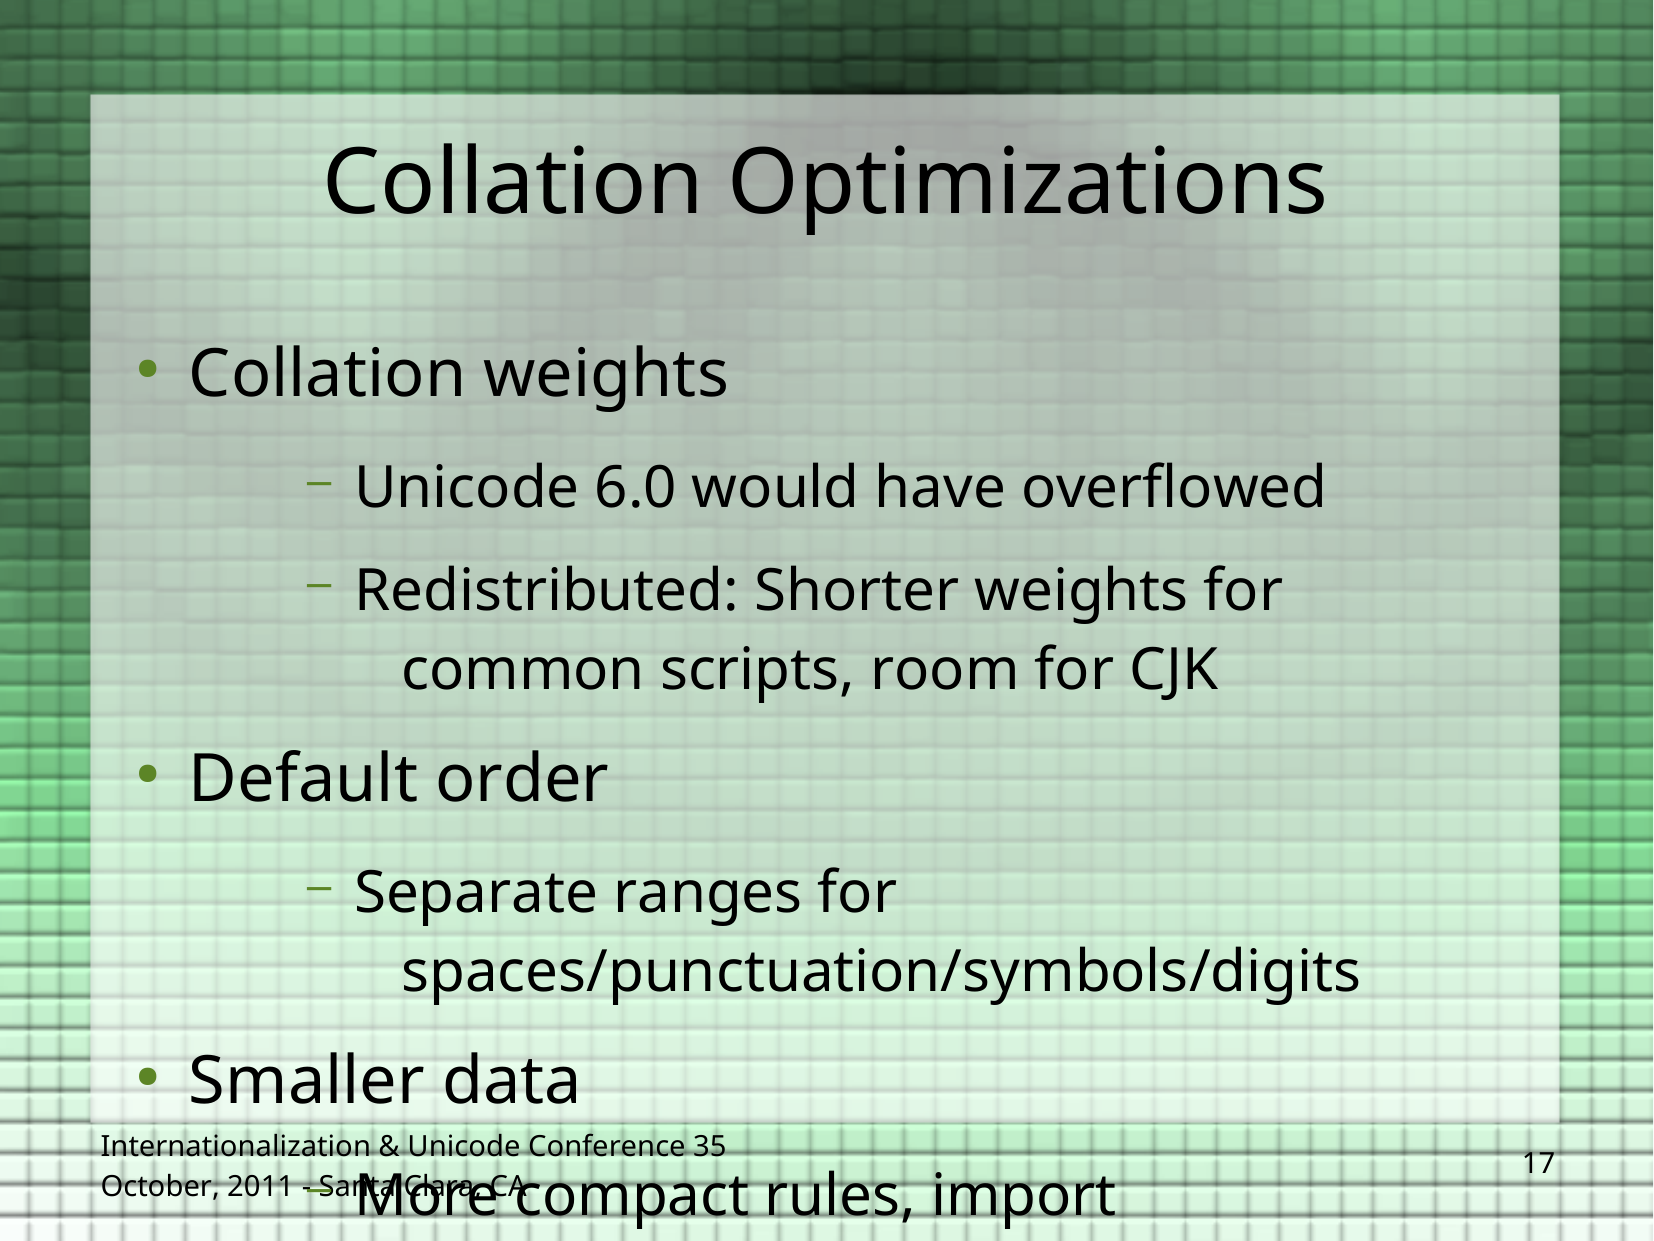

# Collation Optimizations
Collation weights
Unicode 6.0 would have overflowed
Redistributed: Shorter weights for common scripts, room for CJK
Default order
Separate ranges for spaces/punctuation/symbols/digits
Smaller data
More compact rules, import